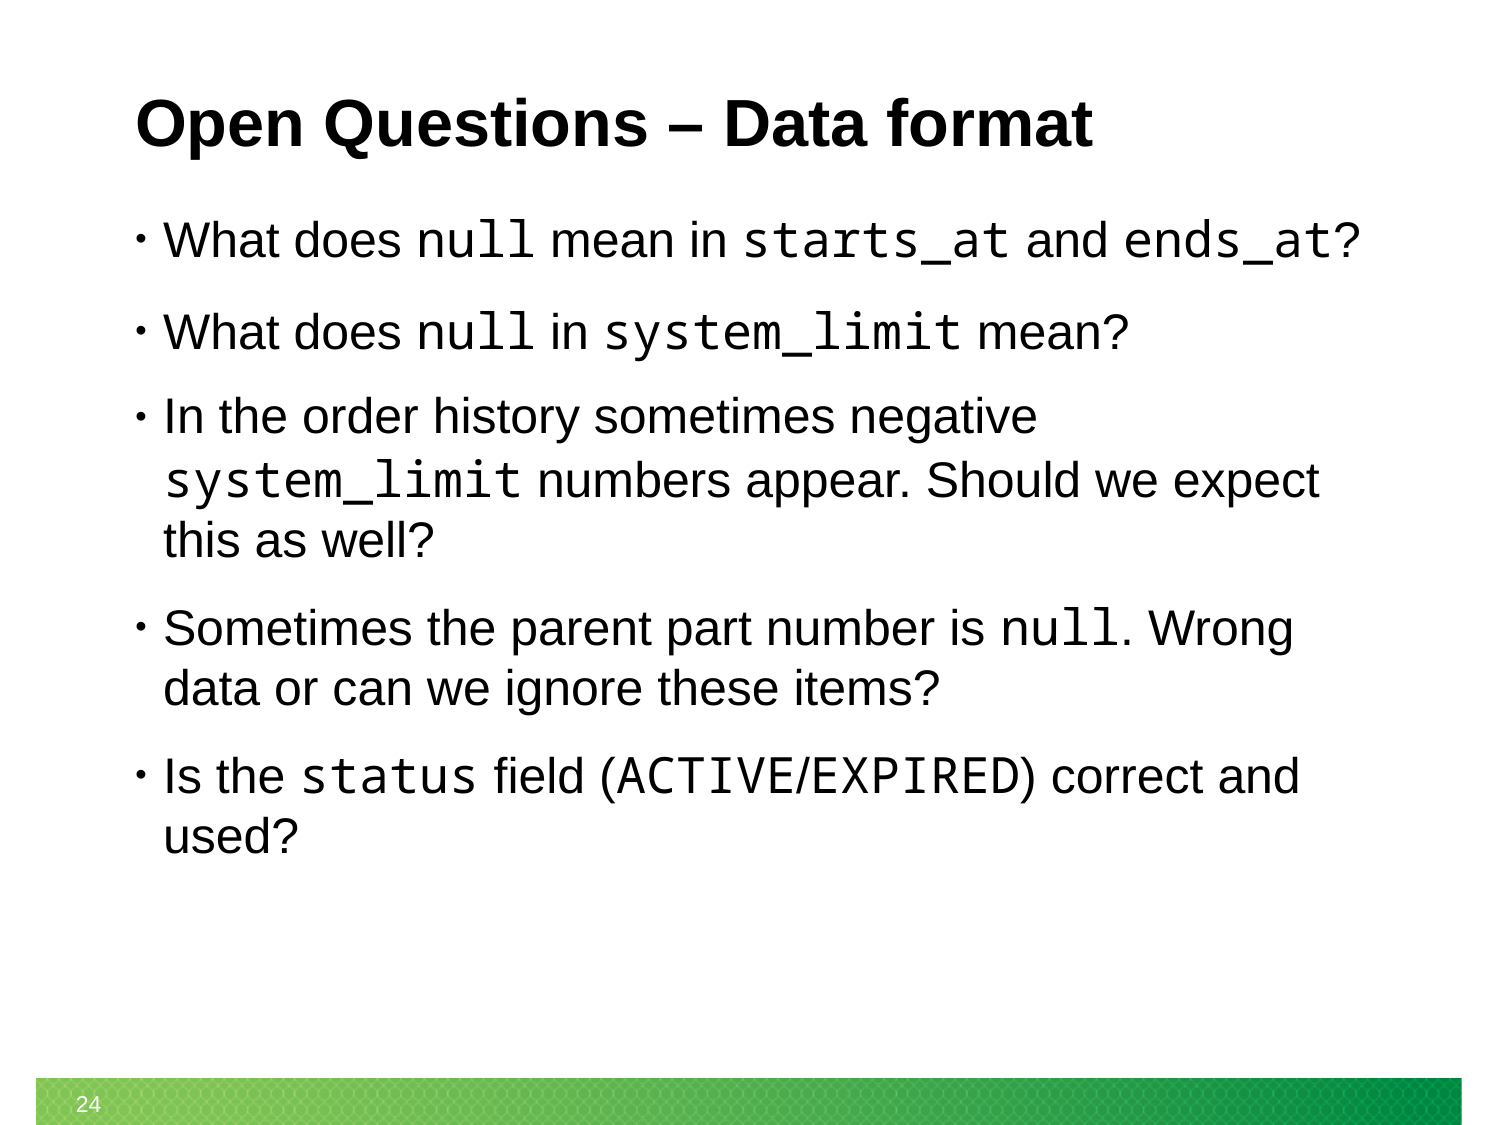

# Open Questions – Data format
What does null mean in starts_at and ends_at?
What does null in system_limit mean?
In the order history sometimes negative system_limit numbers appear. Should we expect this as well?
Sometimes the parent part number is null. Wrong data or can we ignore these items?
Is the status field (ACTIVE/EXPIRED) correct and used?